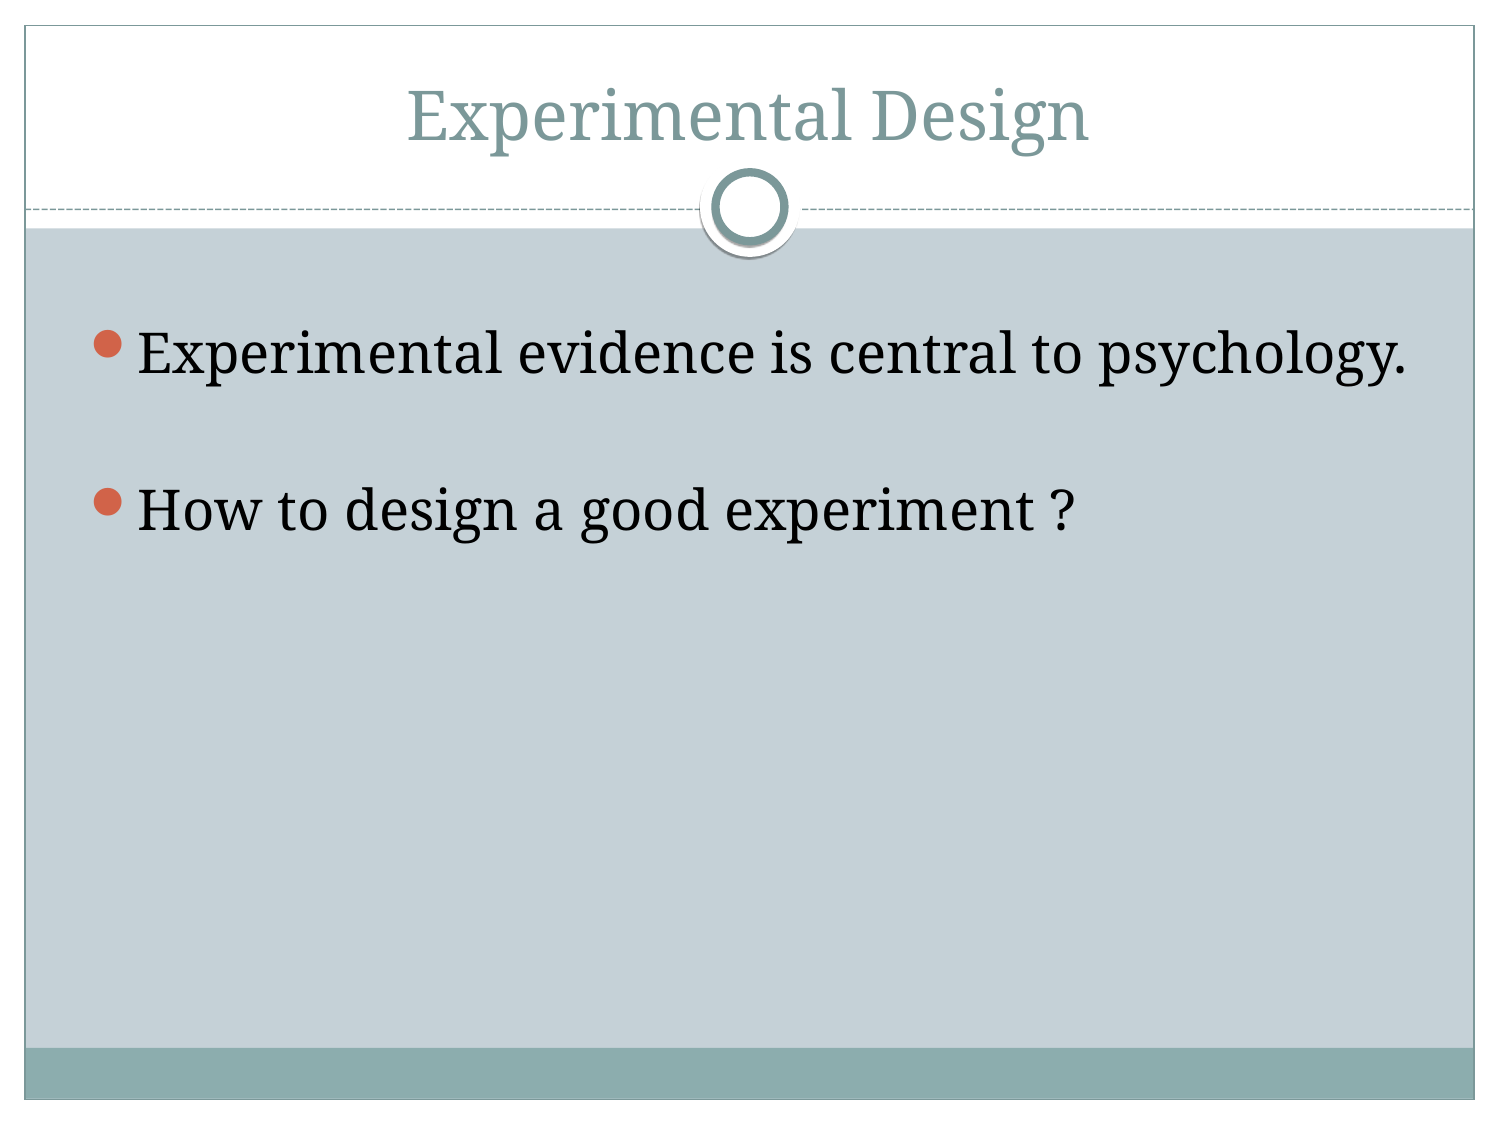

# Experimental Design
Experimental evidence is central to psychology.
How to design a good experiment ?